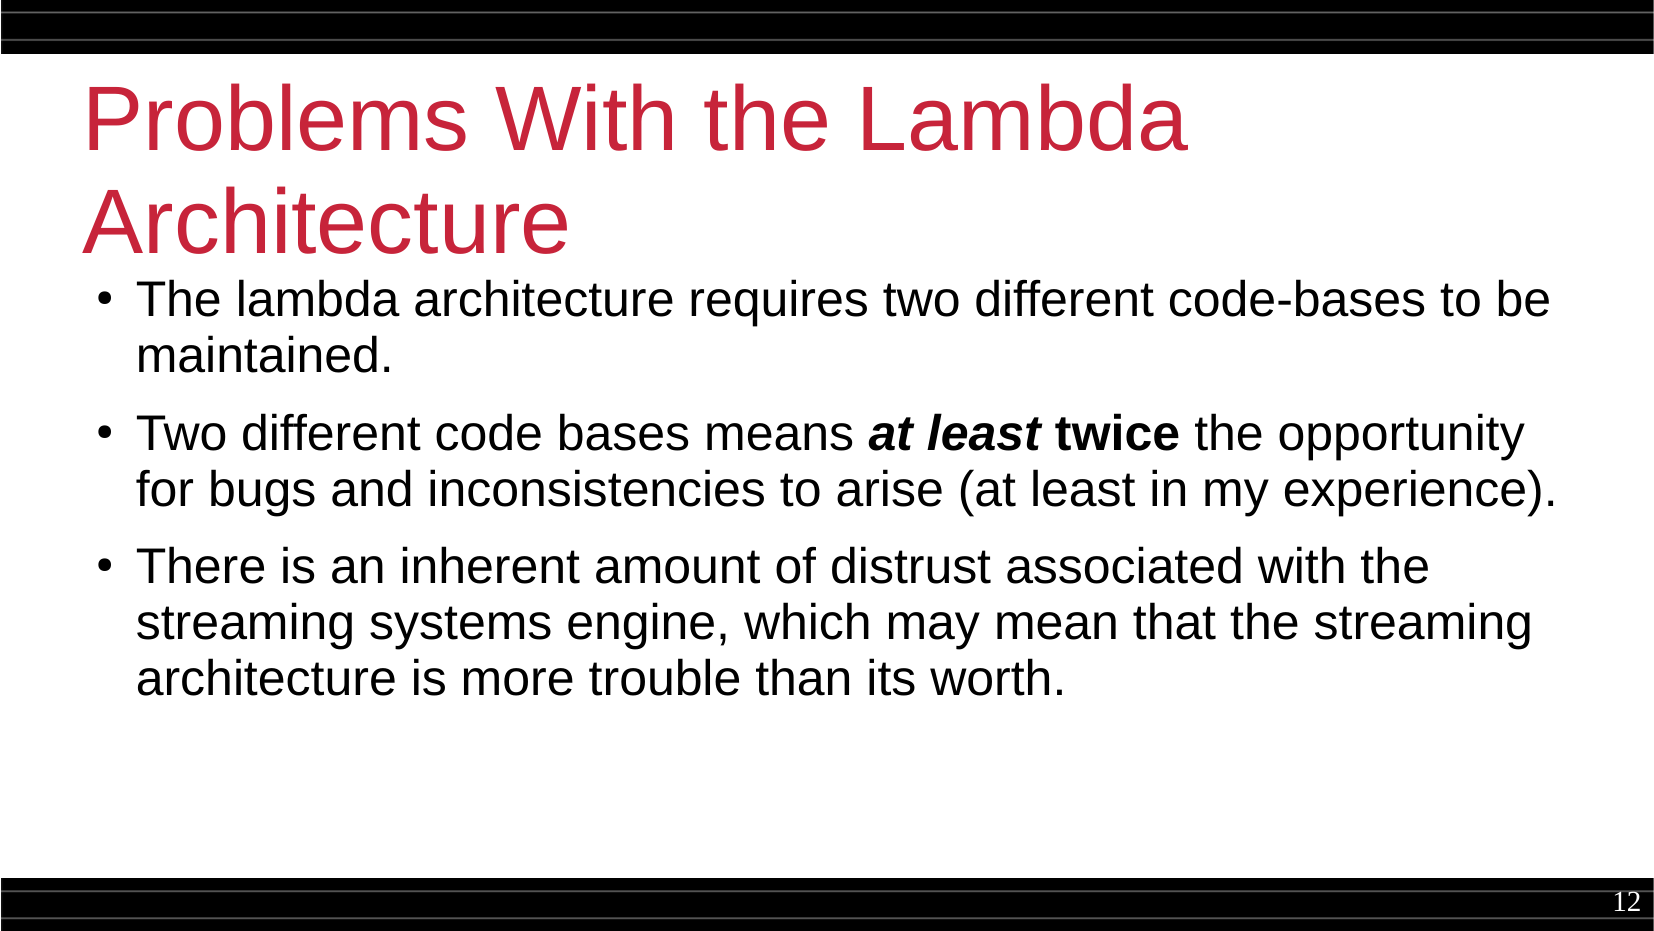

# Problems With the Lambda Architecture
The lambda architecture requires two different code-bases to be maintained.
Two different code bases means at least twice the opportunity for bugs and inconsistencies to arise (at least in my experience).
There is an inherent amount of distrust associated with the streaming systems engine, which may mean that the streaming architecture is more trouble than its worth.